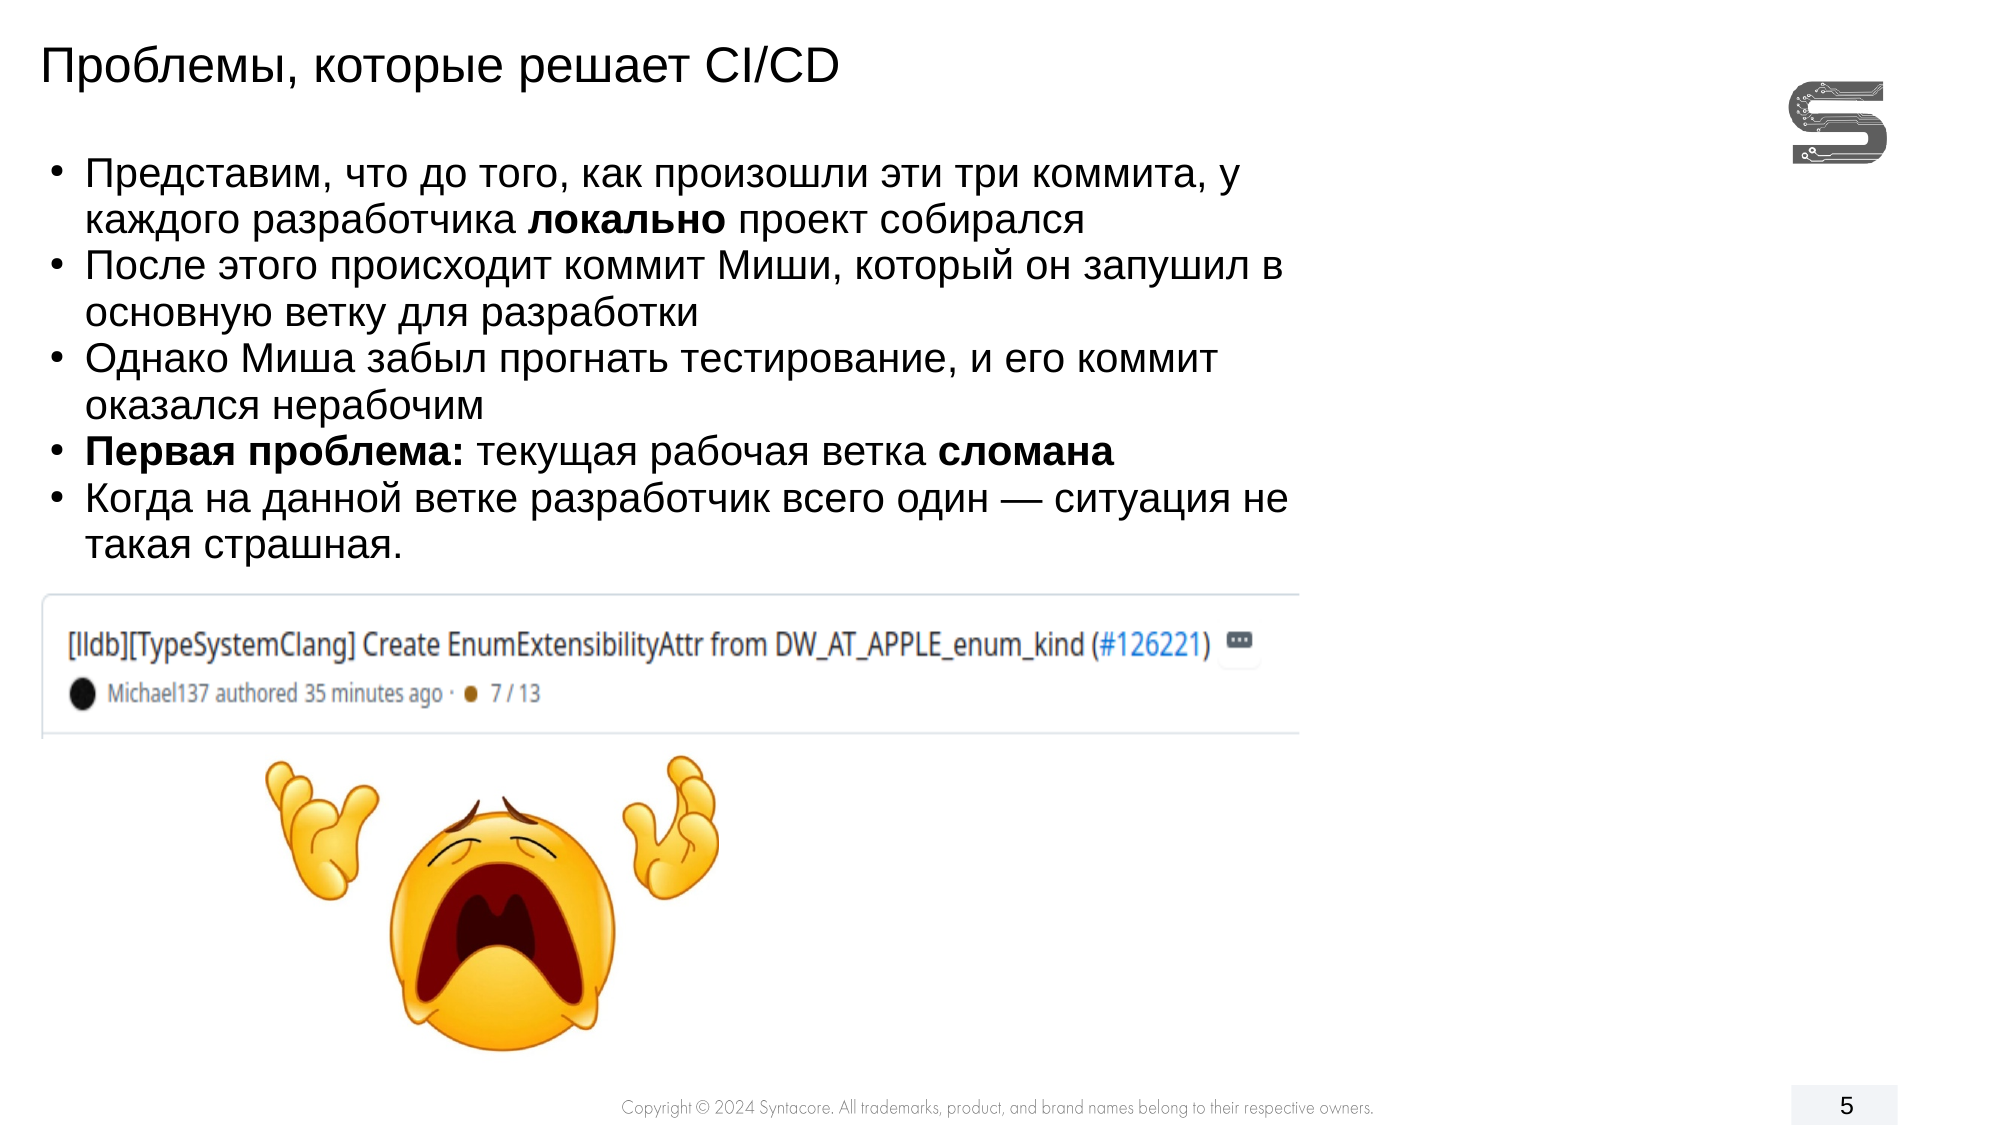

Проблемы, которые решает CI/CD
Представим, что до того, как произошли эти три коммита, у каждого разработчика локально проект собирался
После этого происходит коммит Миши, который он запушил в основную ветку для разработки
Однако Миша забыл прогнать тестирование, и его коммит оказался нерабочим
Первая проблема: текущая рабочая ветка сломана
Когда на данной ветке разработчик всего один — ситуация не такая страшная.